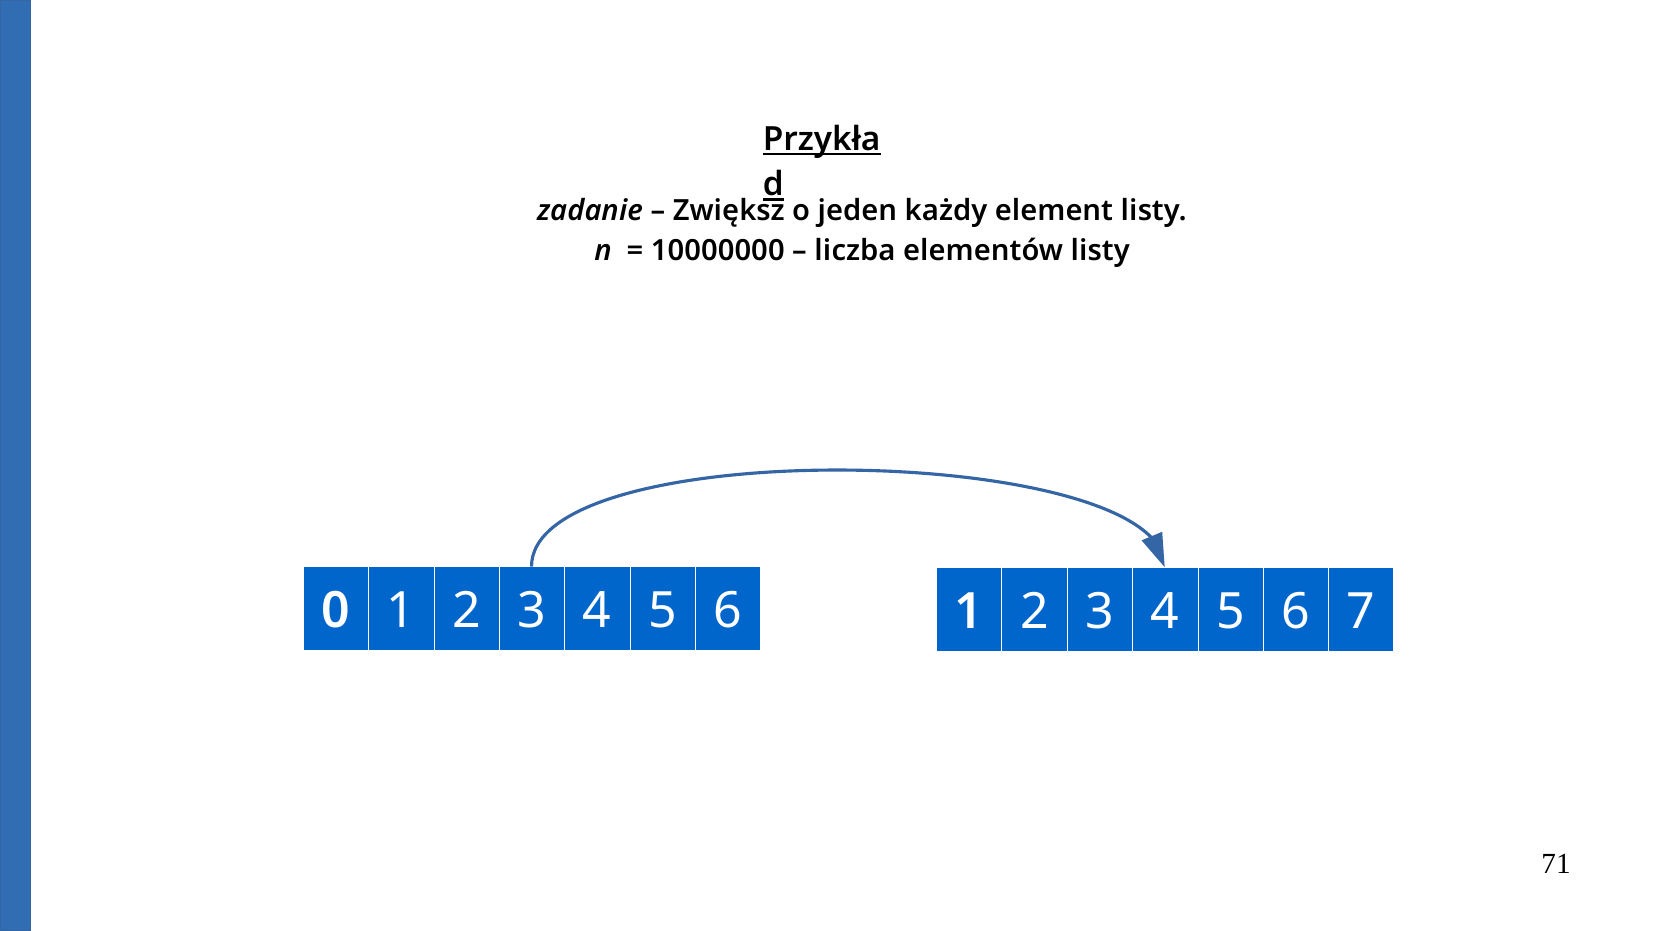

Przykład
zadanie – Zwiększ o jeden każdy element listy.
n = 10000000 – liczba elementów listy
| 0 | 1 | 2 | 3 | 4 | 5 | 6 |
| --- | --- | --- | --- | --- | --- | --- |
| 1 | 2 | 3 | 4 | 5 | 6 | 7 |
| --- | --- | --- | --- | --- | --- | --- |
71